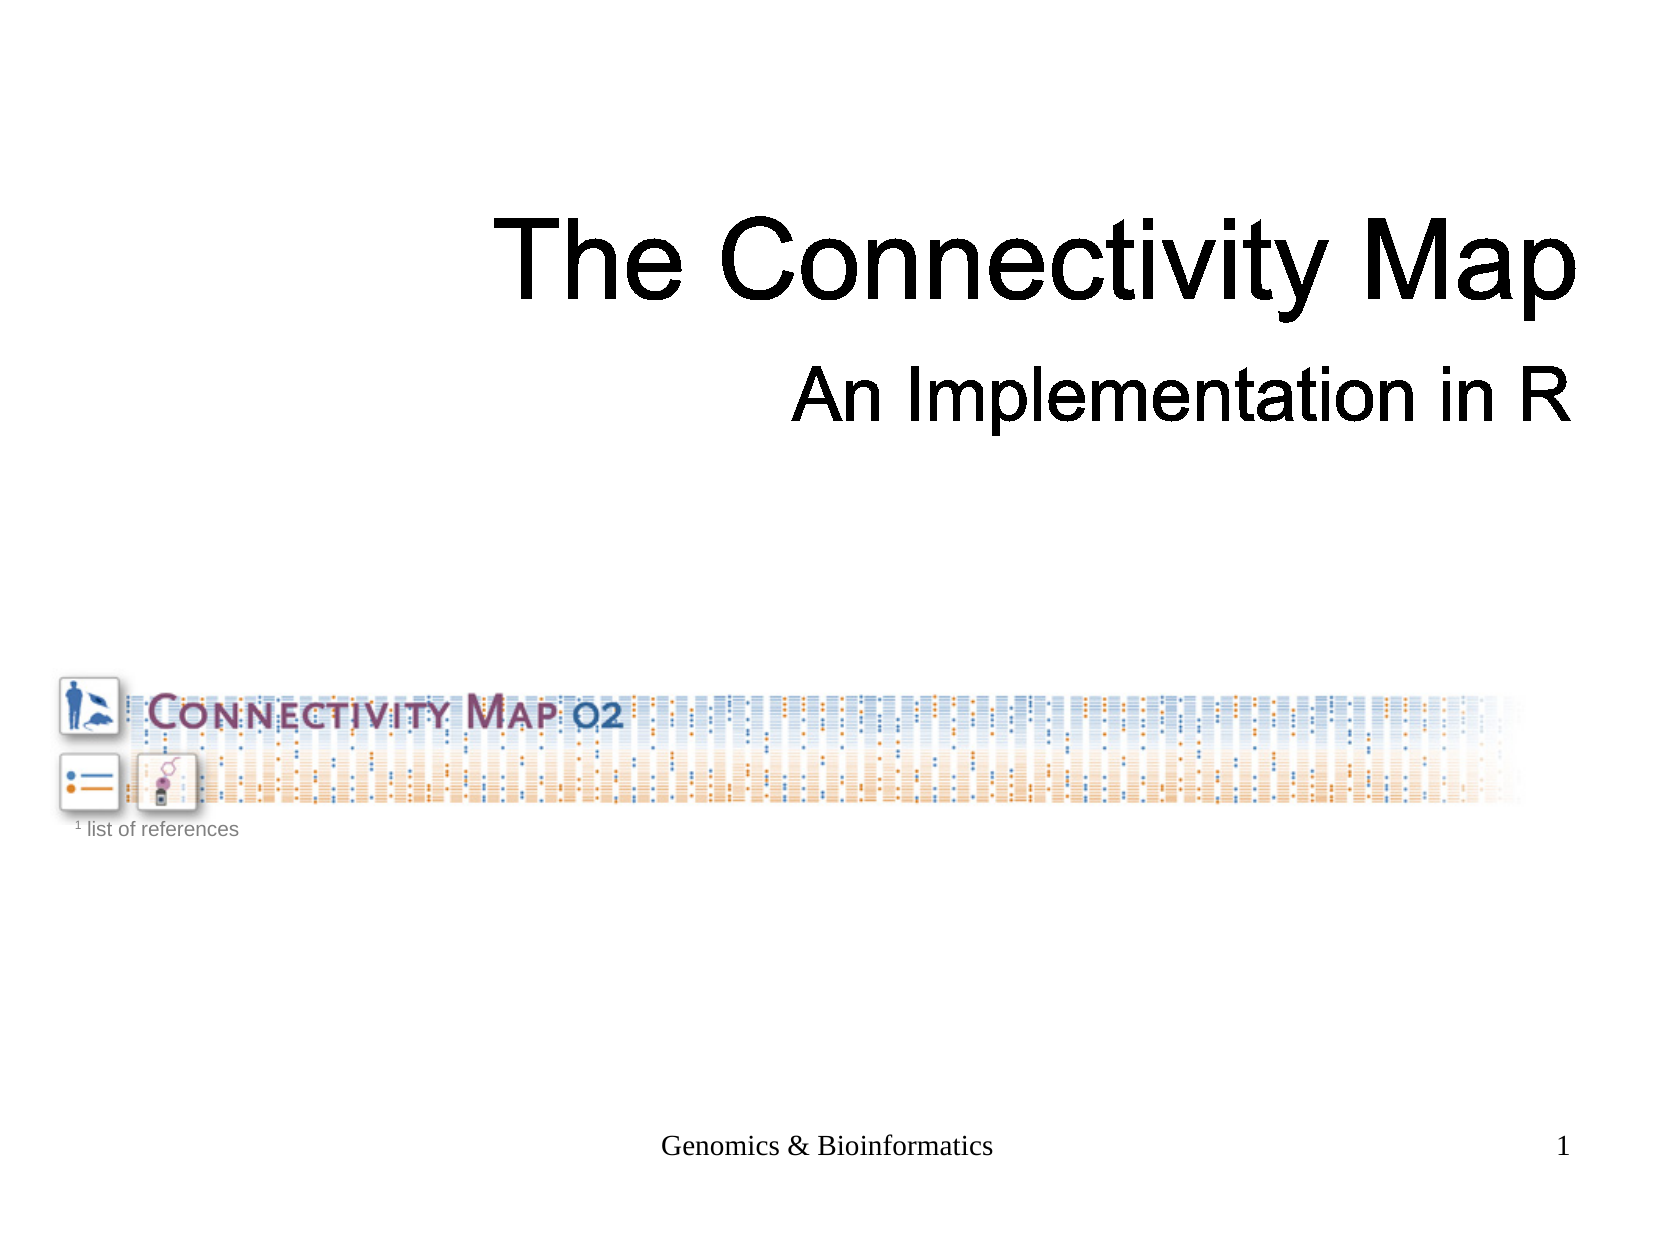

1 list of references
Genomics & Bioinformatics
1